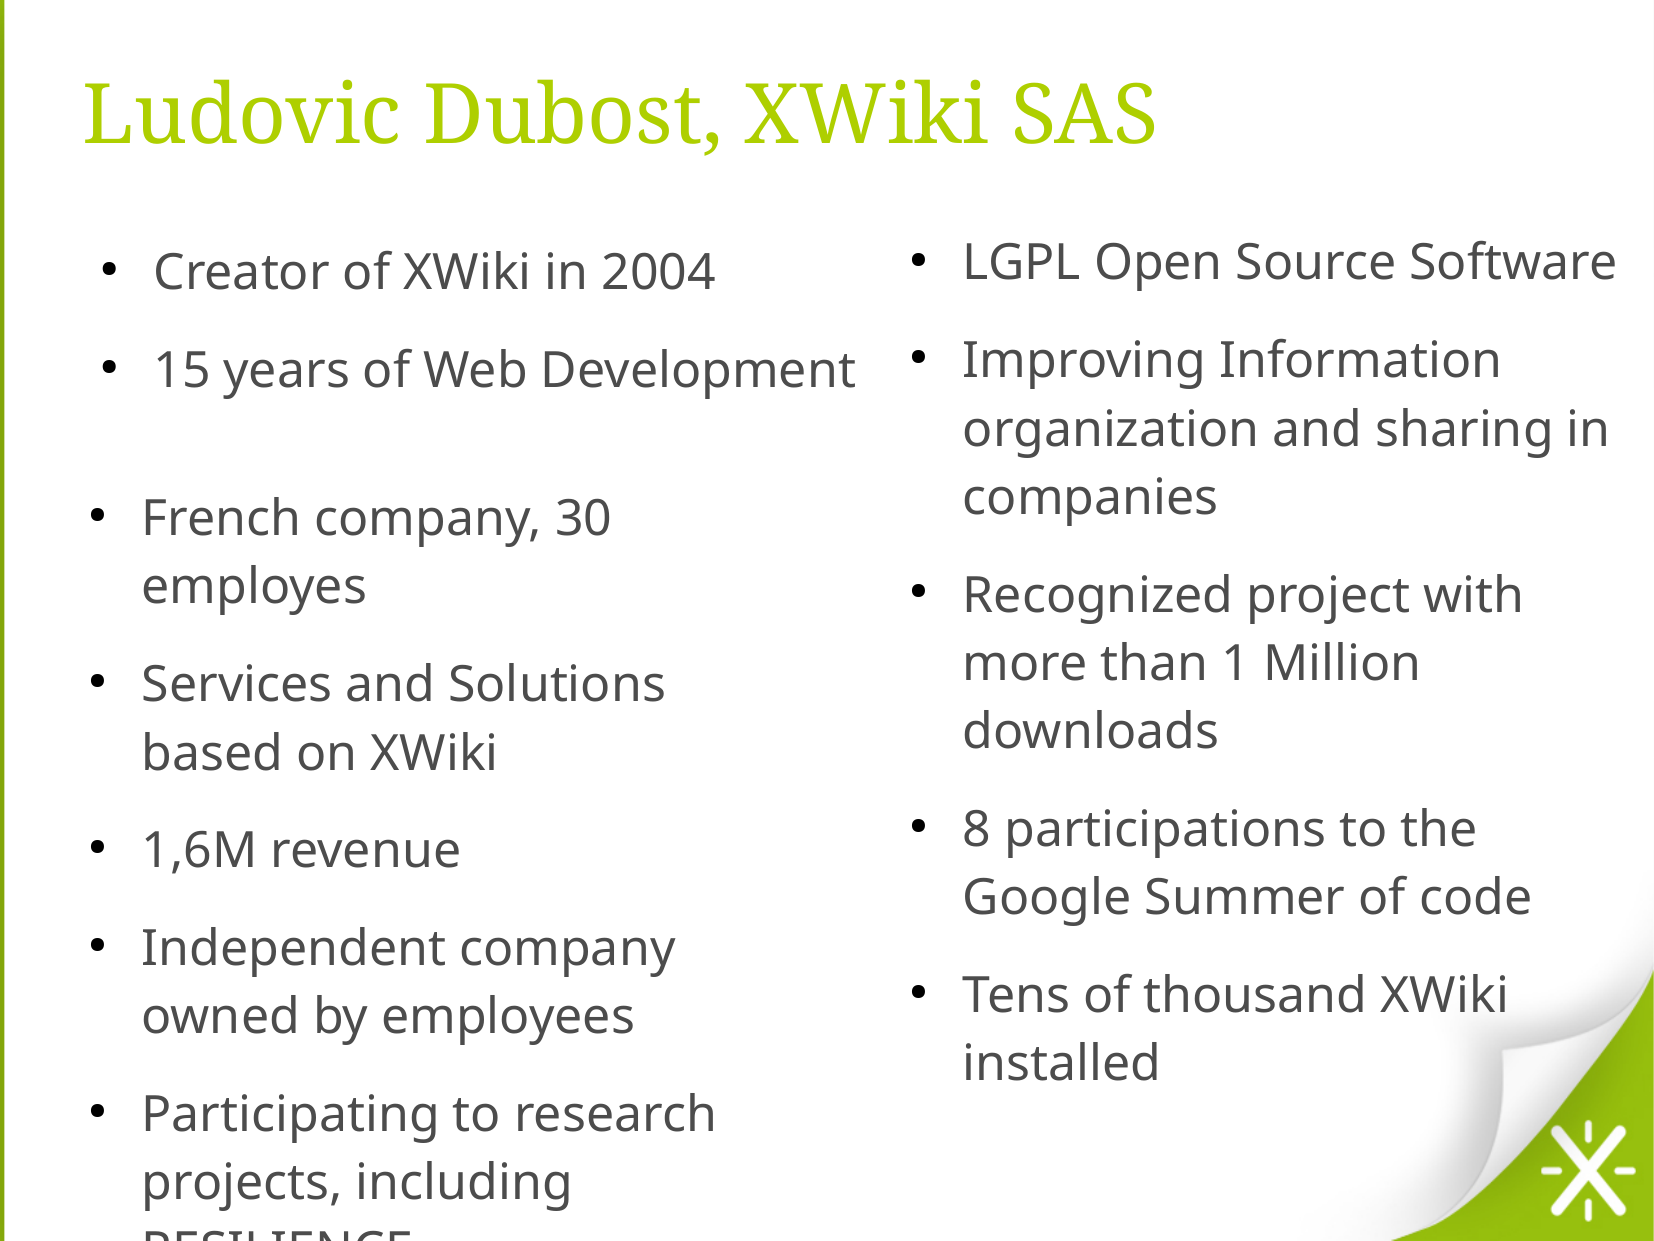

# Ludovic Dubost, XWiki SAS
LGPL Open Source Software
Improving Information organization and sharing in companies
Recognized project with more than 1 Million downloads
8 participations to the Google Summer of code
Tens of thousand XWiki installed
Creator of XWiki in 2004
15 years of Web Development
French company, 30 employes
Services and Solutions based on XWiki
1,6M revenue
Independent company owned by employees
Participating to research projects, including RESILIENCE